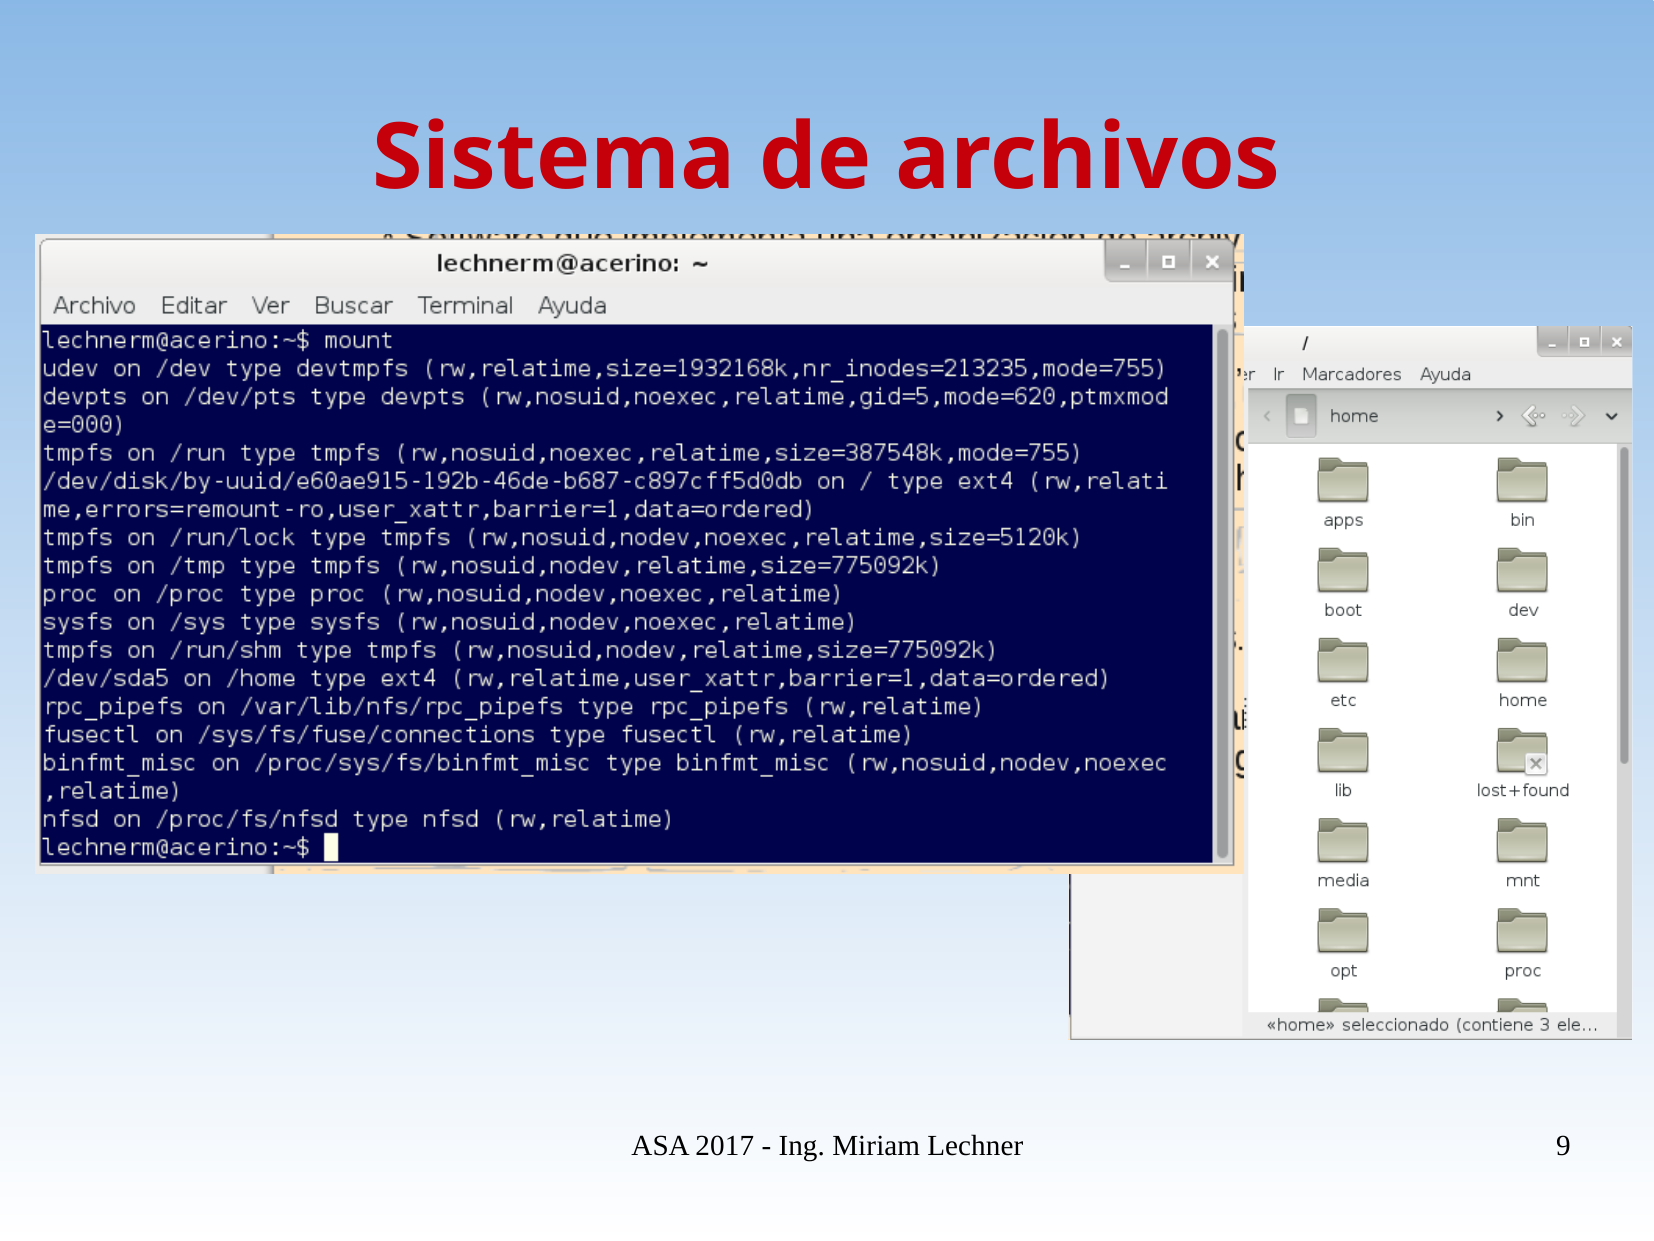

# Sistema de archivos
ASA 2017 - Ing. Miriam Lechner
9